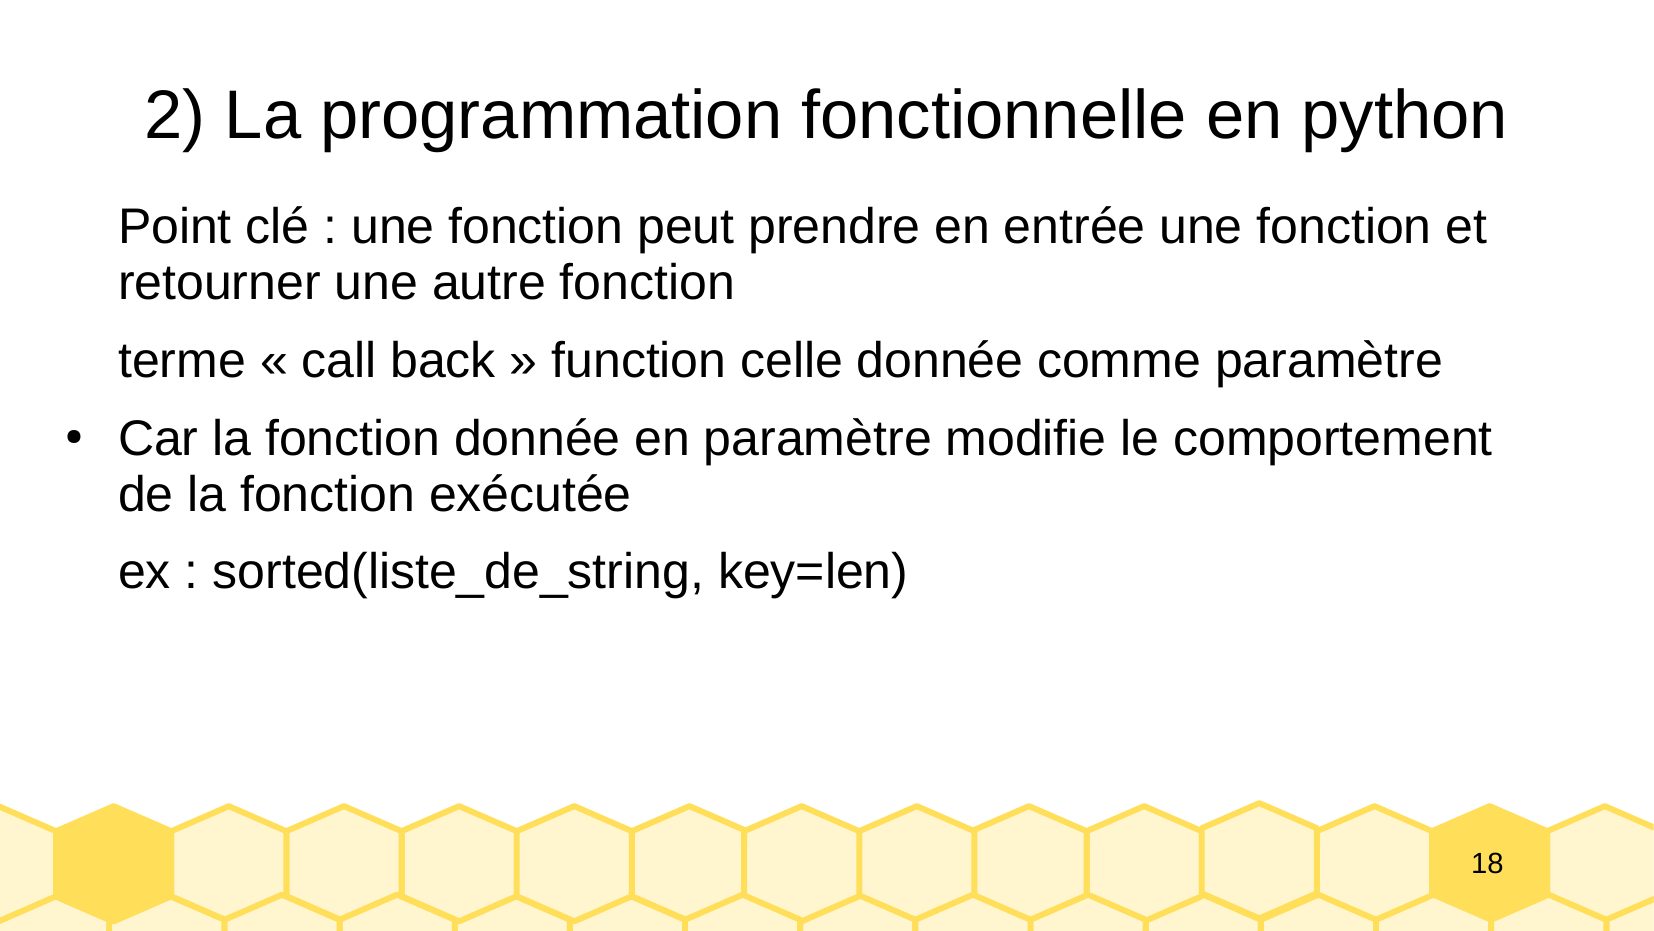

# 2) La programmation fonctionnelle en python
Point clé : une fonction peut prendre en entrée une fonction et retourner une autre fonction
terme « call back » function celle donnée comme paramètre
Car la fonction donnée en paramètre modifie le comportement de la fonction exécutée
ex : sorted(liste_de_string, key=len)